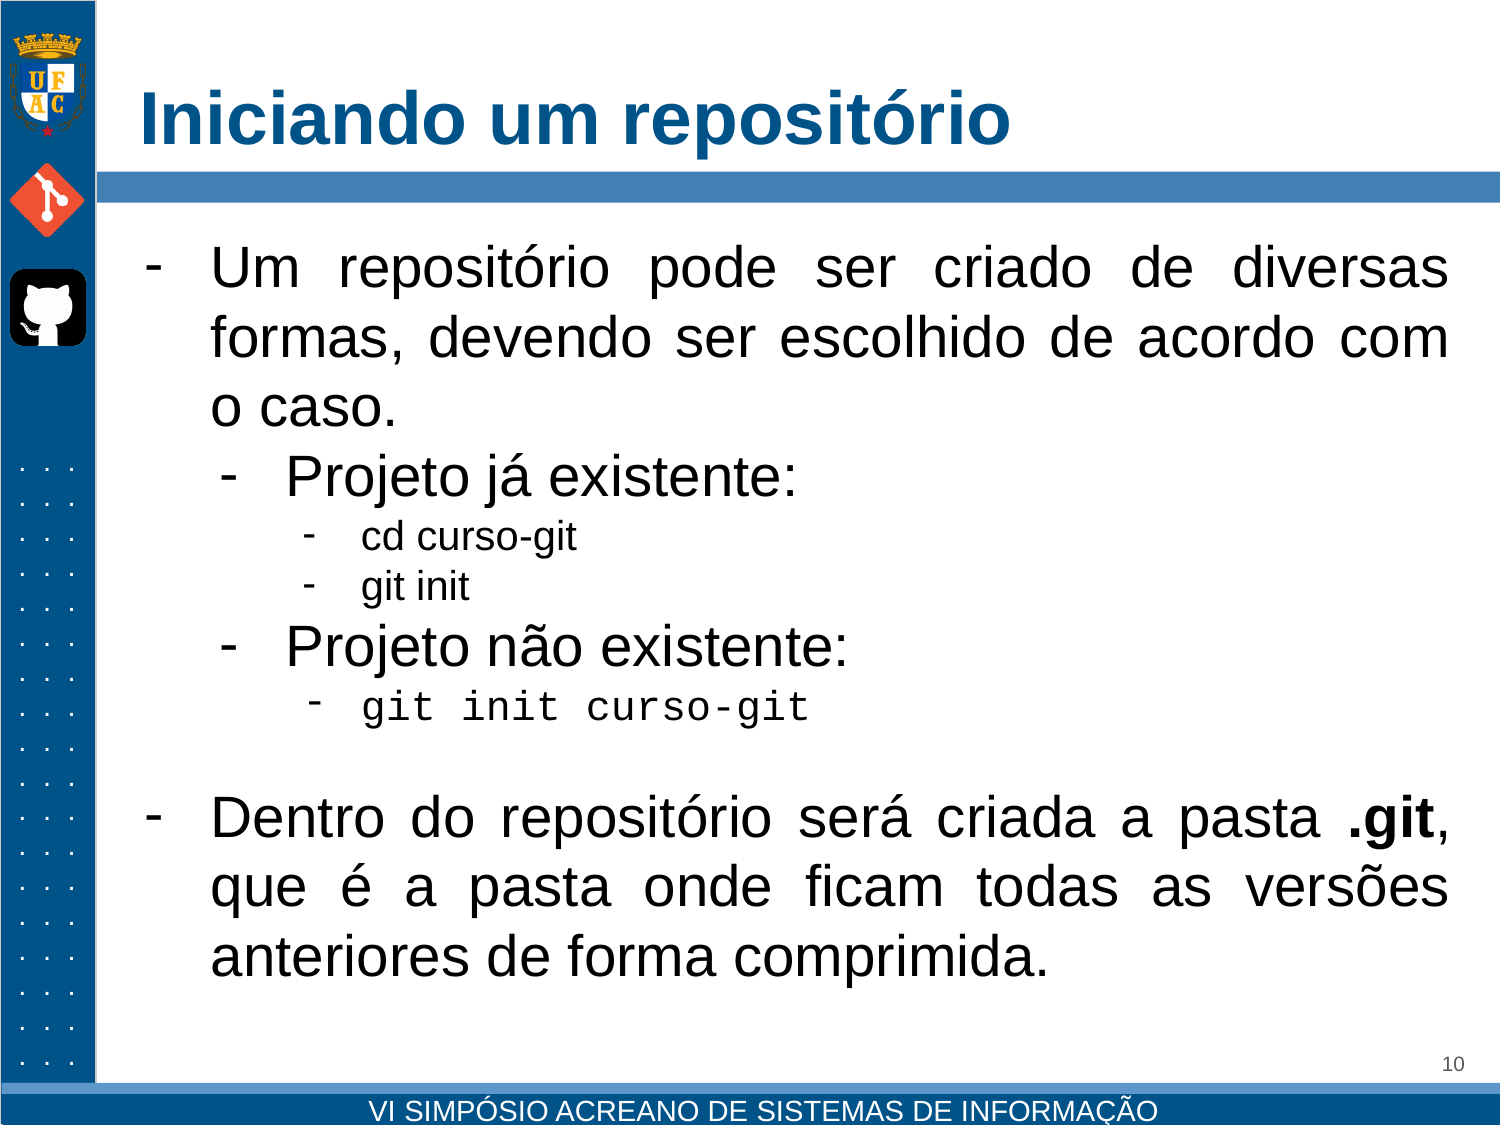

# Iniciando um repositório
Um repositório pode ser criado de diversas formas, devendo ser escolhido de acordo com o caso.
Projeto já existente:
cd curso-git
git init
Projeto não existente:
git init curso-git
Dentro do repositório será criada a pasta .git, que é a pasta onde ficam todas as versões anteriores de forma comprimida.
. . .
. . .
. . .
. . .
. . .
. . .
. . .
. . .
. . .
. . .
. . .
. . .
. . .
. . .
. . .
. . .
. . .
. . .
VI SIMPÓSIO ACREANO DE SISTEMAS DE INFORMAÇÃO